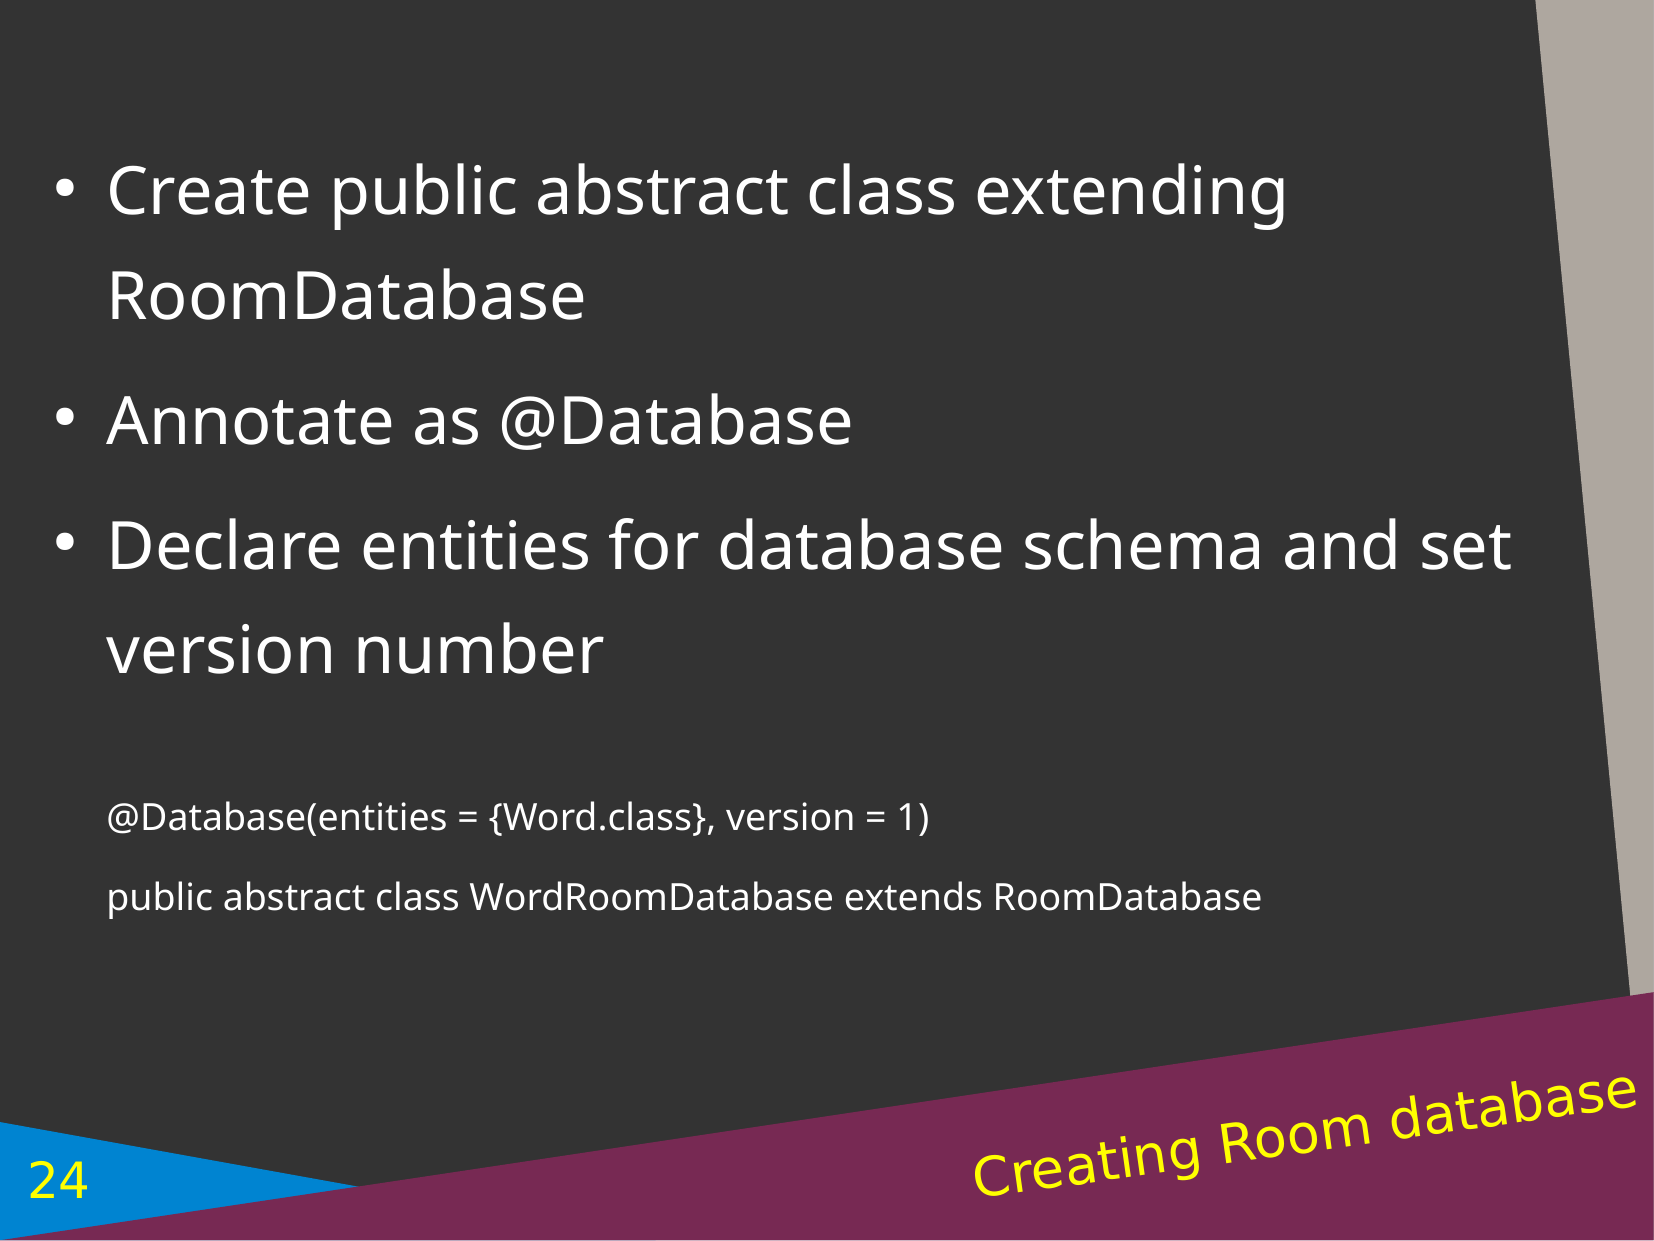

Create public abstract class extending RoomDatabase
Annotate as @Database
Declare entities for database schema and set version number
@Database(entities = {Word.class}, version = 1)
public abstract class WordRoomDatabase extends RoomDatabase
# Creating Room database
24